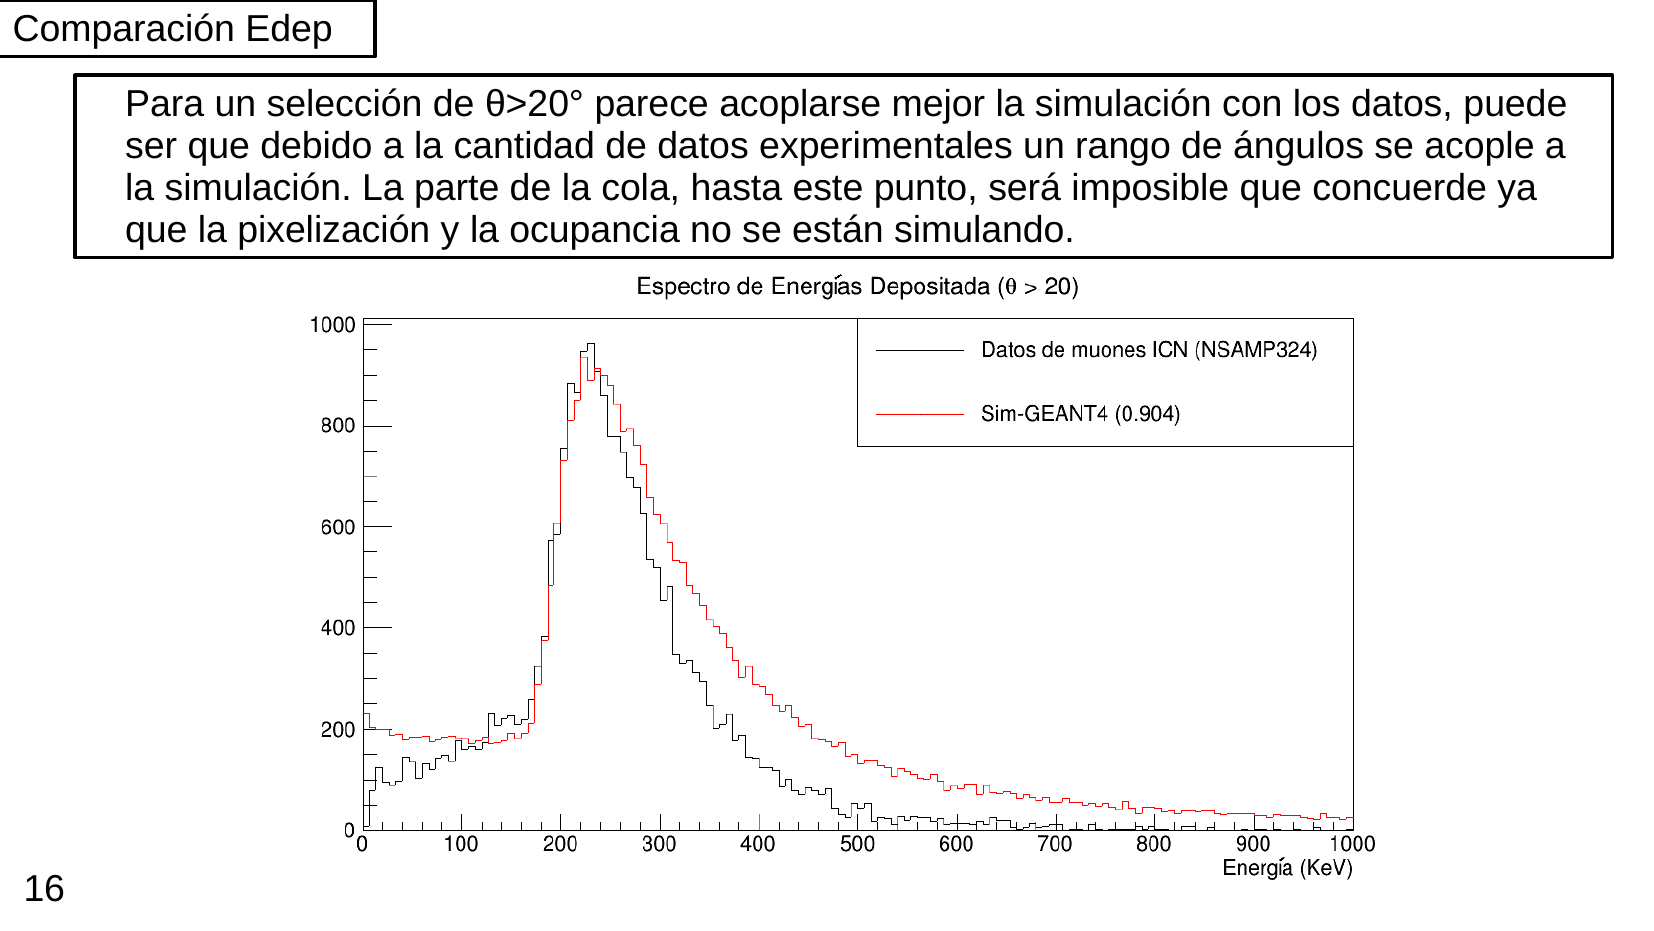

Comparación Edep
Para un selección de θ>20° parece acoplarse mejor la simulación con los datos, puede ser que debido a la cantidad de datos experimentales un rango de ángulos se acople a la simulación. La parte de la cola, hasta este punto, será imposible que concuerde ya que la pixelización y la ocupancia no se están simulando.